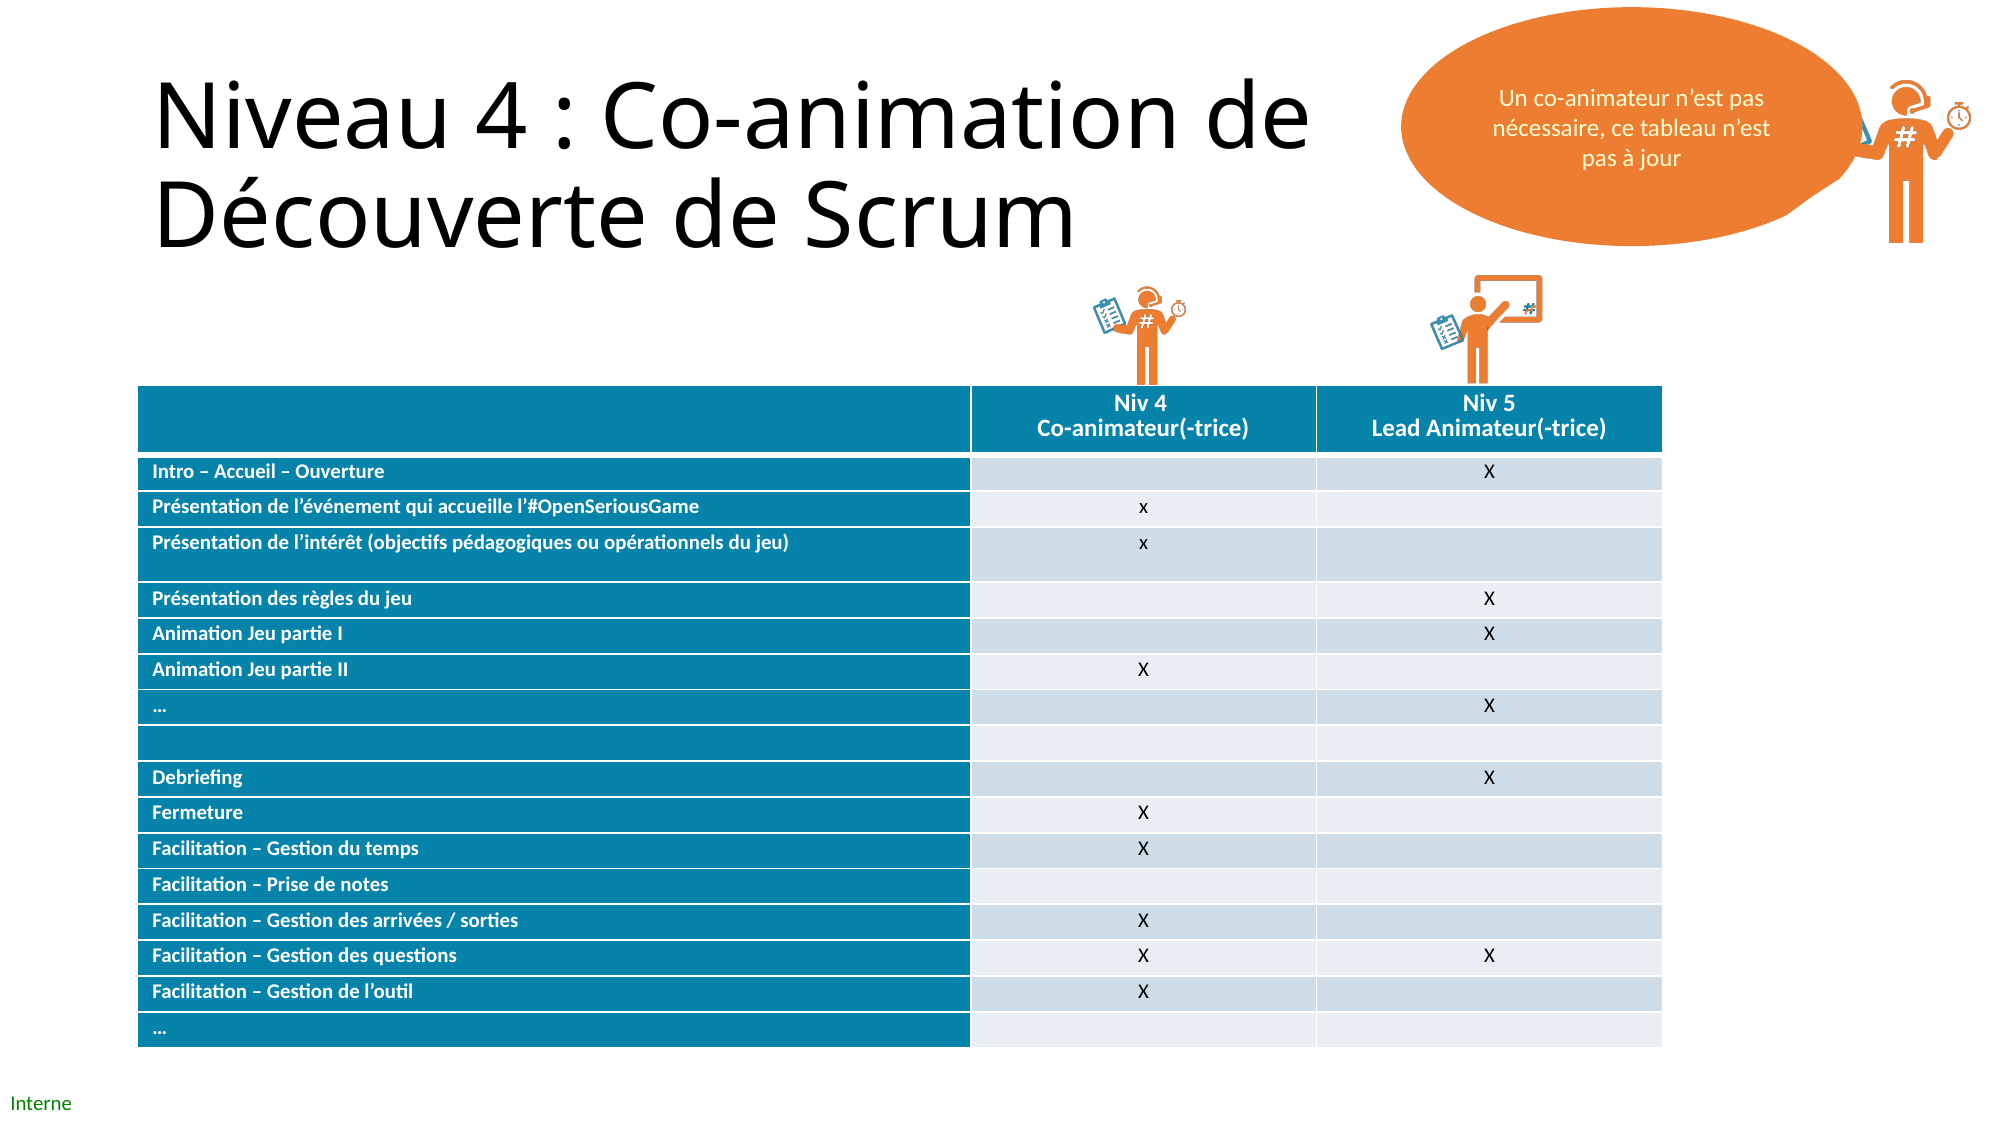

Un co-animateur n’est pas nécessaire, ce tableau n’est pas à jour
# Niveau 4 : Co-animation de Découverte de Scrum
| | Niv 4 Co-animateur(-trice) | Niv 5 Lead Animateur(-trice) |
| --- | --- | --- |
| Intro – Accueil – Ouverture | | X |
| Présentation de l’événement qui accueille l’#OpenSeriousGame | x | |
| Présentation de l’intérêt (objectifs pédagogiques ou opérationnels du jeu) | x | |
| Présentation des règles du jeu | | X |
| Animation Jeu partie I | | X |
| Animation Jeu partie II | X | |
| … | | X |
| | | |
| Debriefing | | X |
| Fermeture | X | |
| Facilitation – Gestion du temps | X | |
| Facilitation – Prise de notes | | |
| Facilitation – Gestion des arrivées / sorties | X | |
| Facilitation – Gestion des questions | X | X |
| Facilitation – Gestion de l’outil | X | |
| … | | |